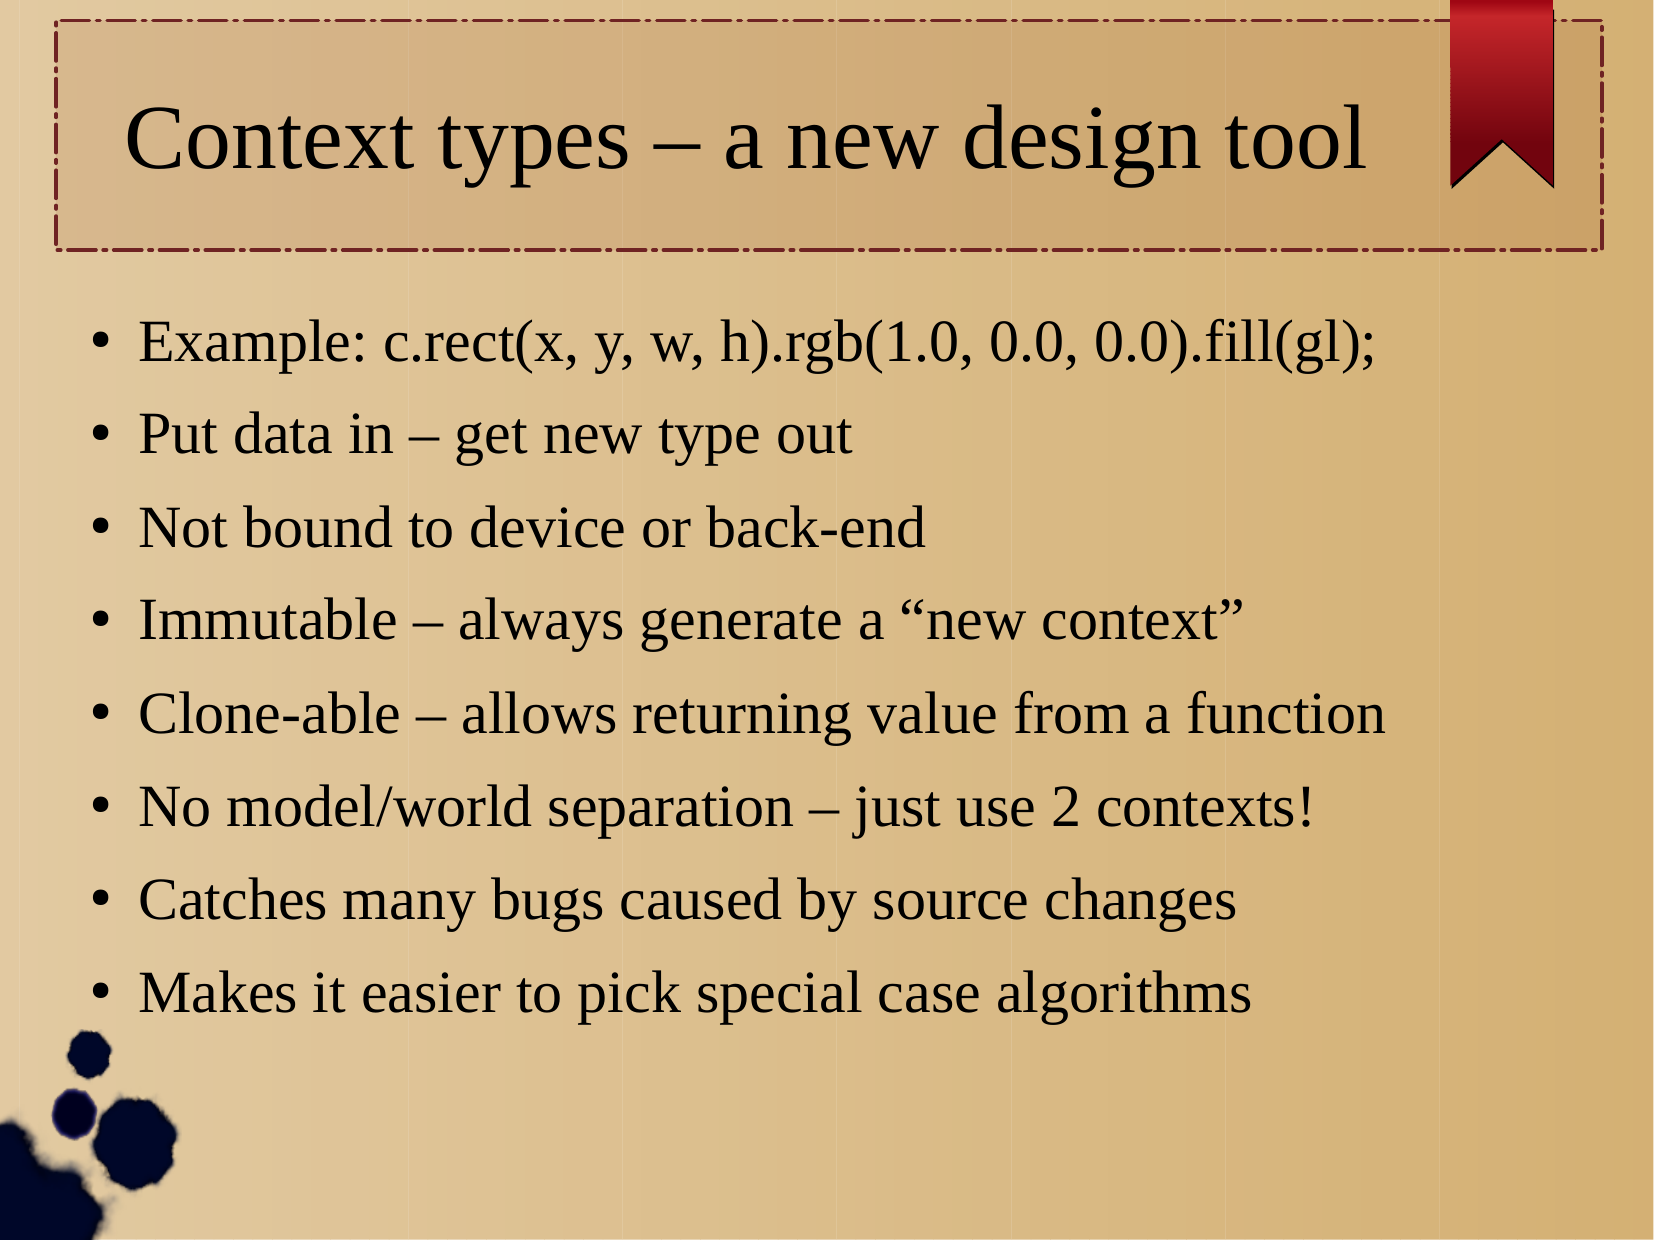

# Context types – a new design tool
Example: c.rect(x, y, w, h).rgb(1.0, 0.0, 0.0).fill(gl);
Put data in – get new type out
Not bound to device or back-end
Immutable – always generate a “new context”
Clone-able – allows returning value from a function
No model/world separation – just use 2 contexts!
Catches many bugs caused by source changes
Makes it easier to pick special case algorithms